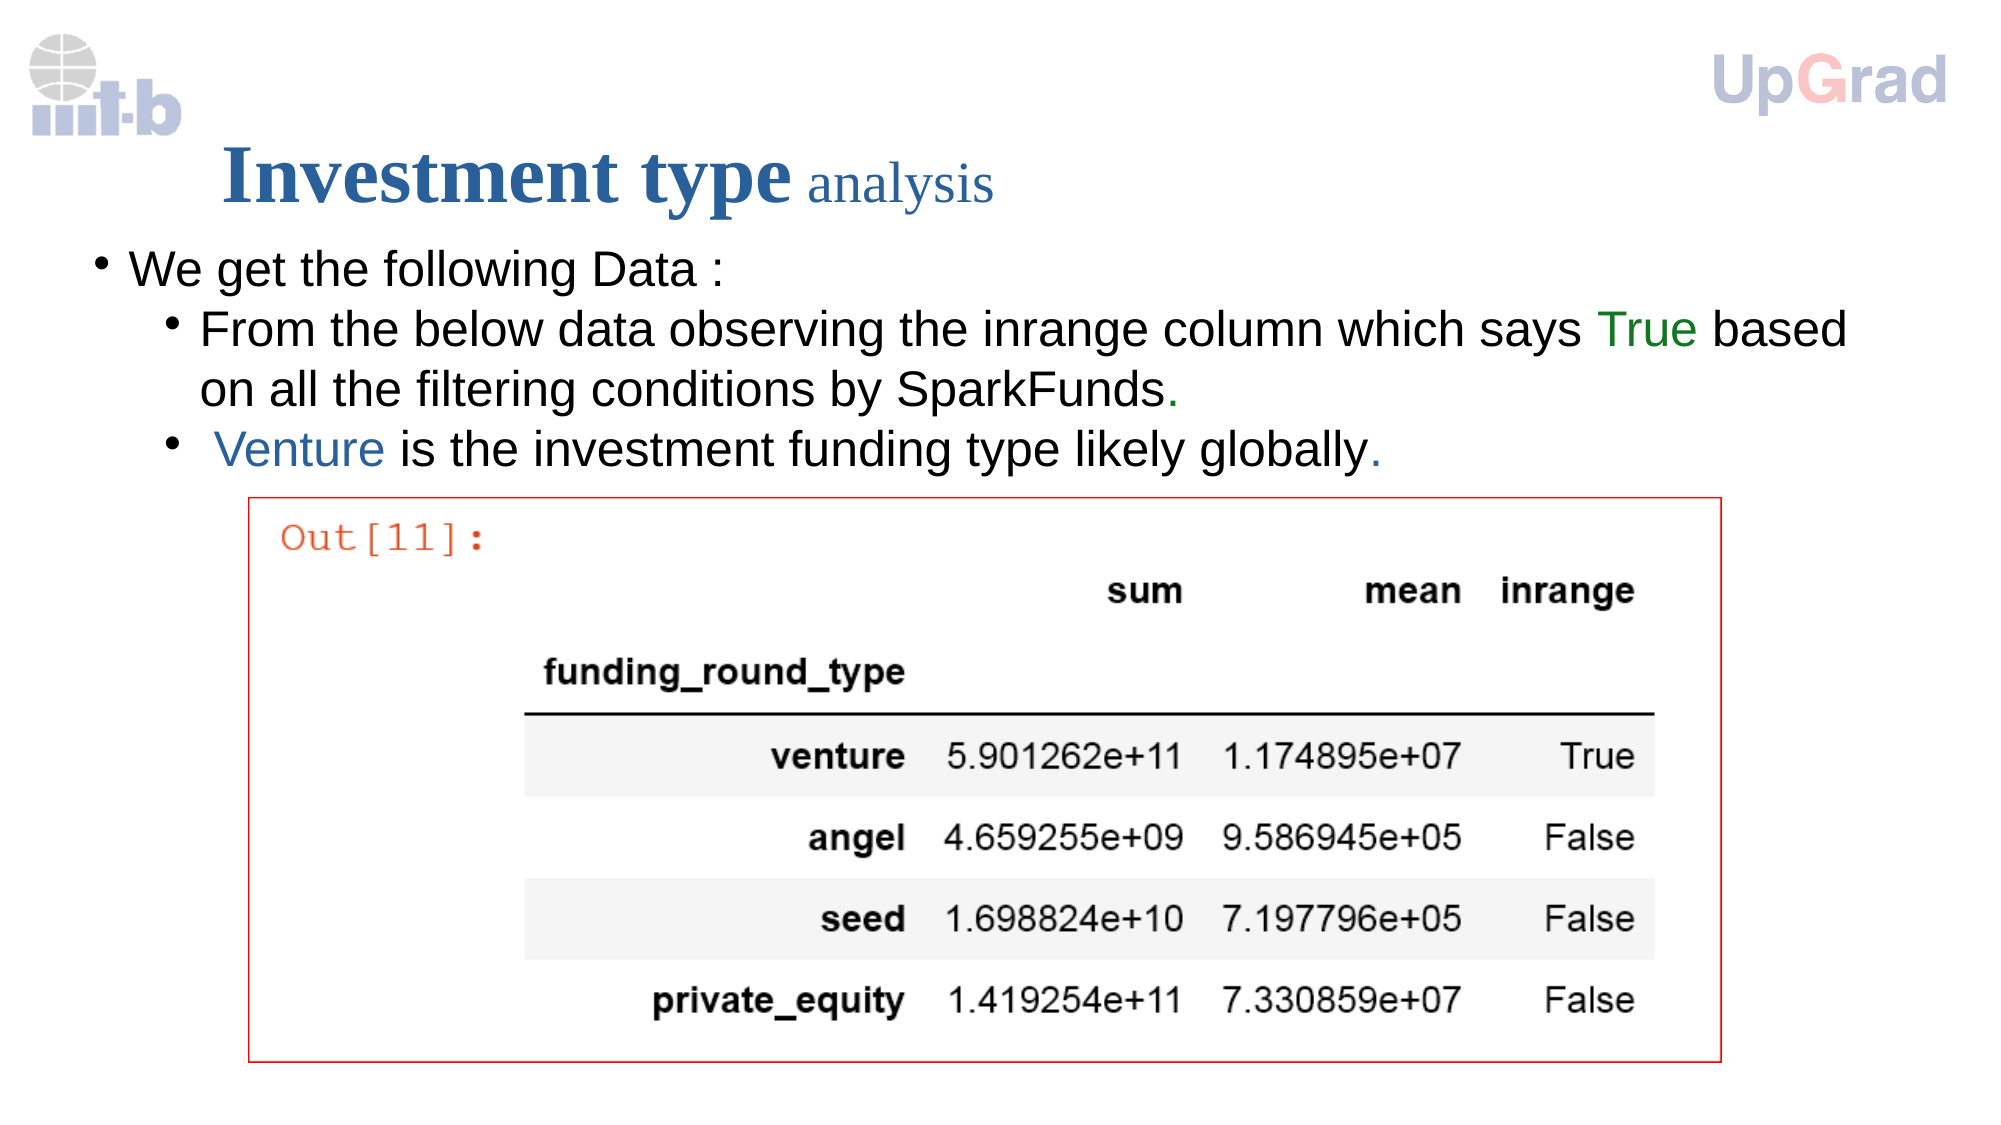

Investment type analysis
We get the following Data :
From the below data observing the inrange column which says True based on all the filtering conditions by SparkFunds.
 Venture is the investment funding type likely globally.